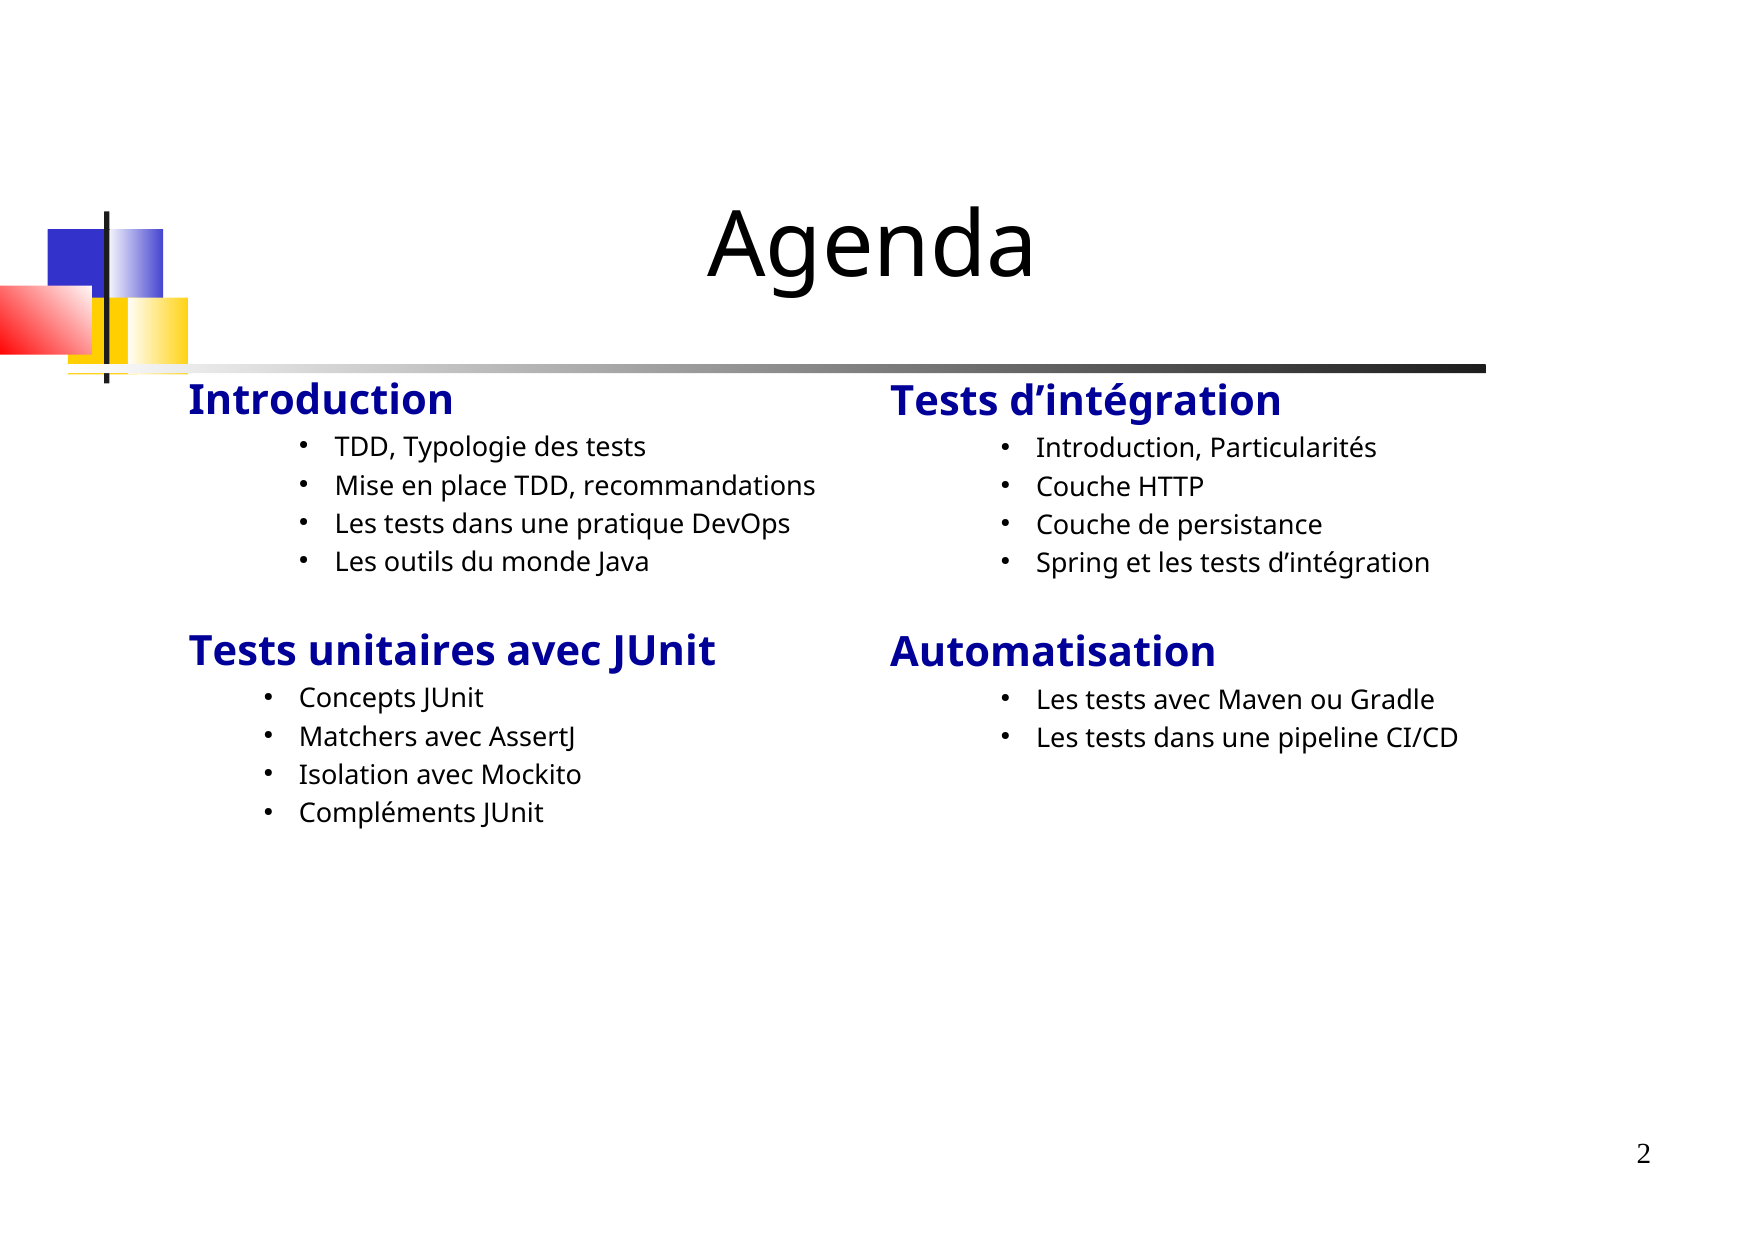

# Agenda
Introduction
TDD, Typologie des tests
Mise en place TDD, recommandations
Les tests dans une pratique DevOps
Les outils du monde Java
Tests unitaires avec JUnit
Concepts JUnit
Matchers avec AssertJ
Isolation avec Mockito
Compléments JUnit
Tests d’intégration
Introduction, Particularités
Couche HTTP
Couche de persistance
Spring et les tests d’intégration
Automatisation
Les tests avec Maven ou Gradle
Les tests dans une pipeline CI/CD